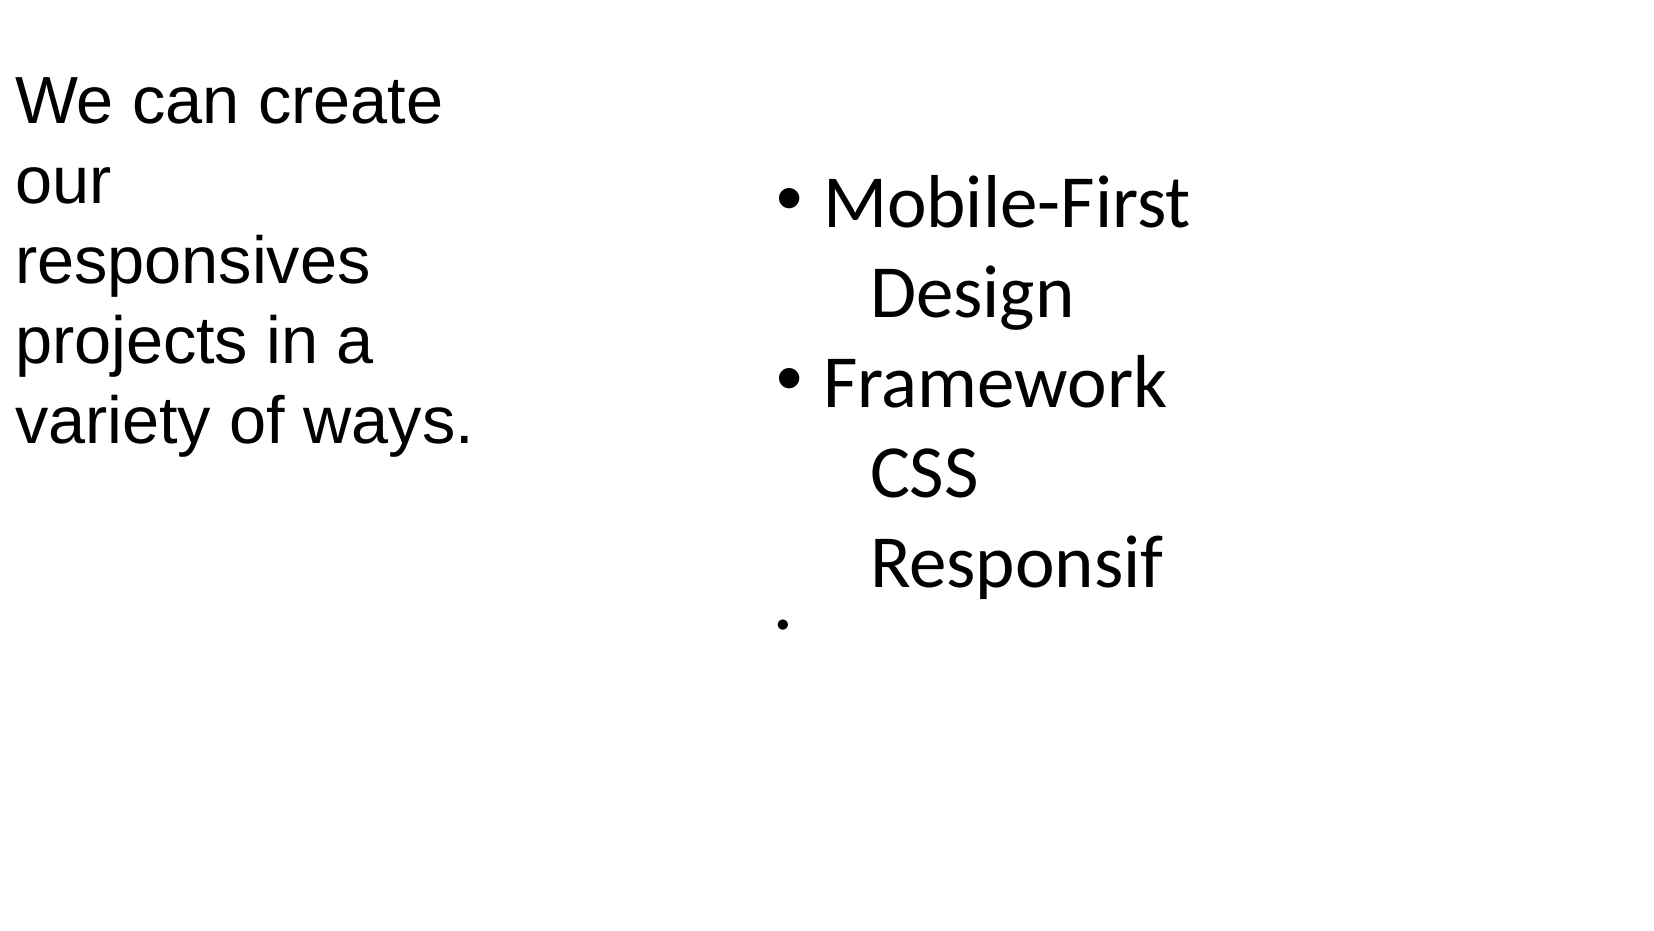

# We can create our responsives projects in a variety of ways.
Mobile-First Design
Framework CSS Responsif